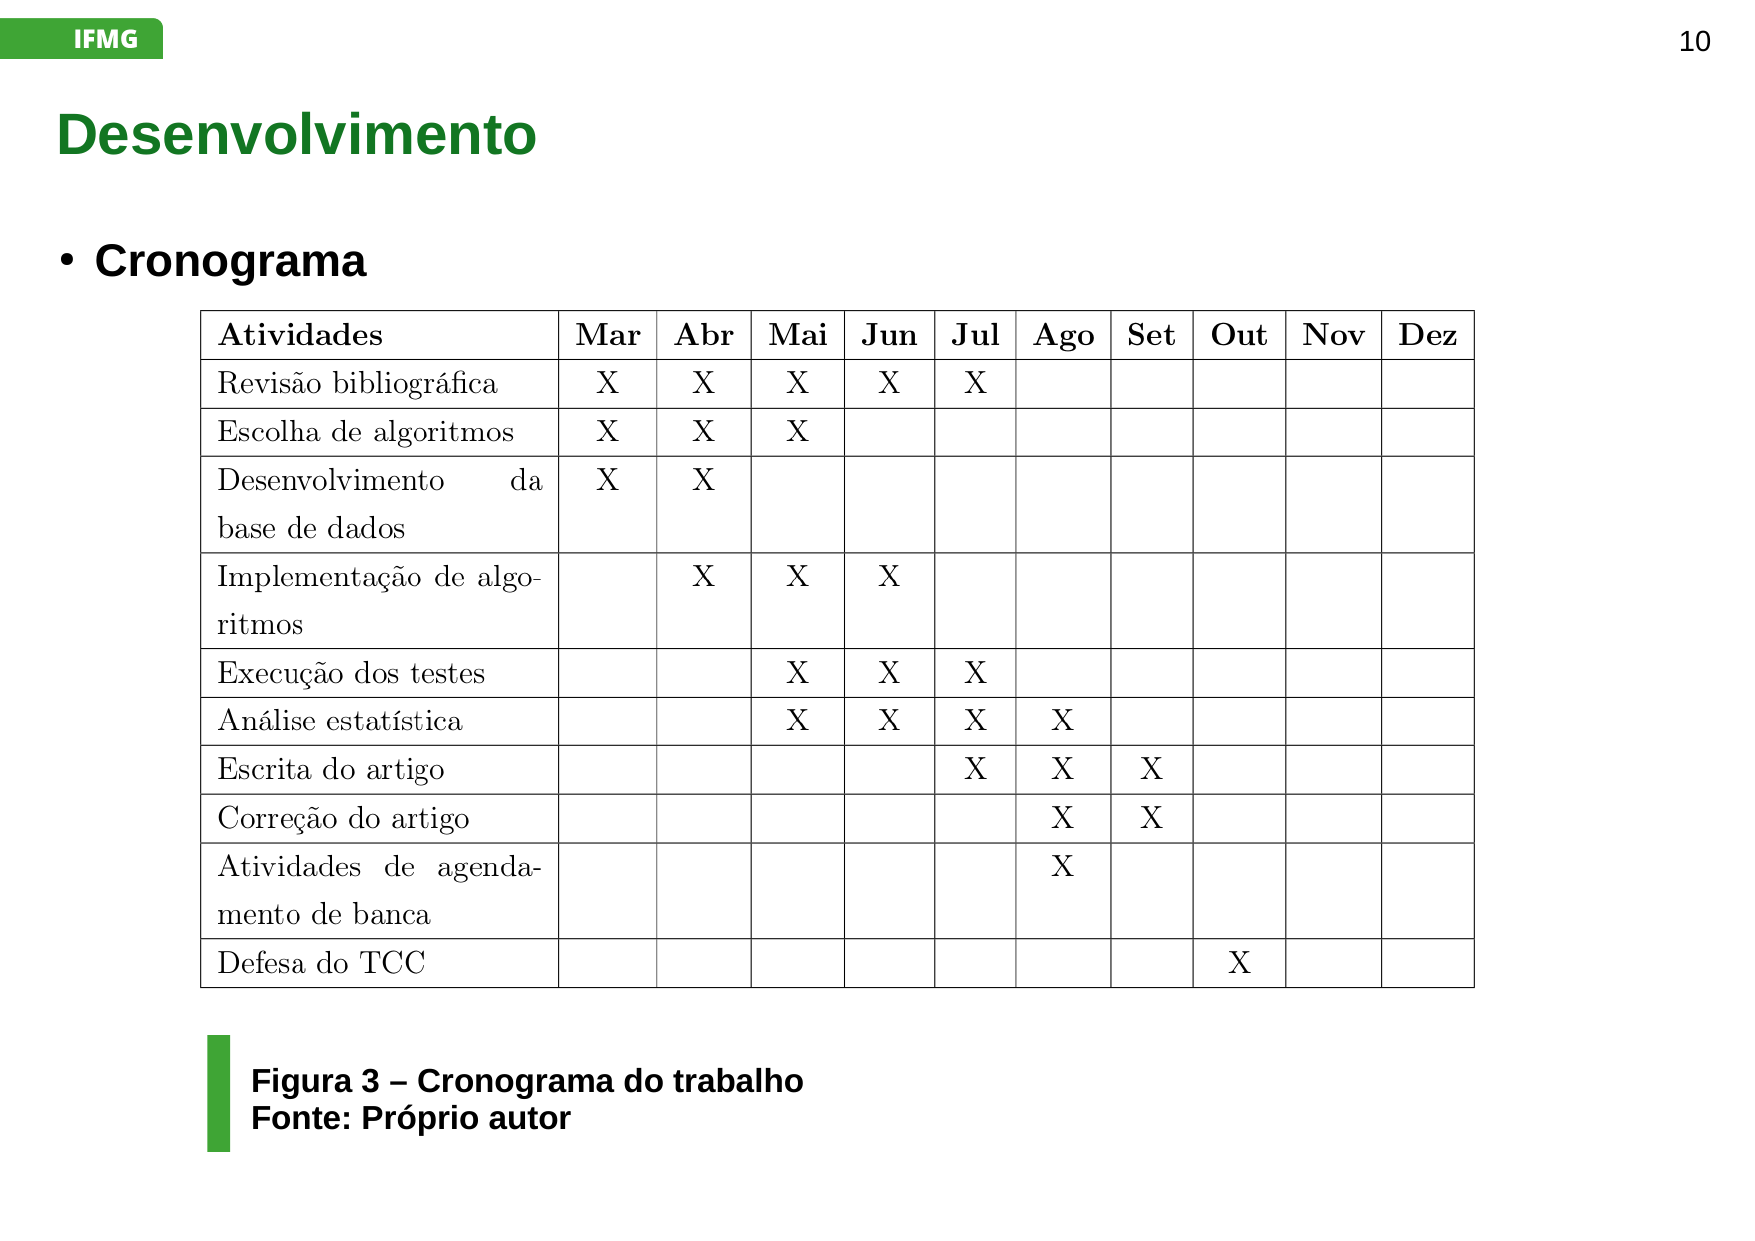

Desenvolvimento
Cronograma
Figura 3 – Cronograma do trabalho
Fonte: Próprio autor